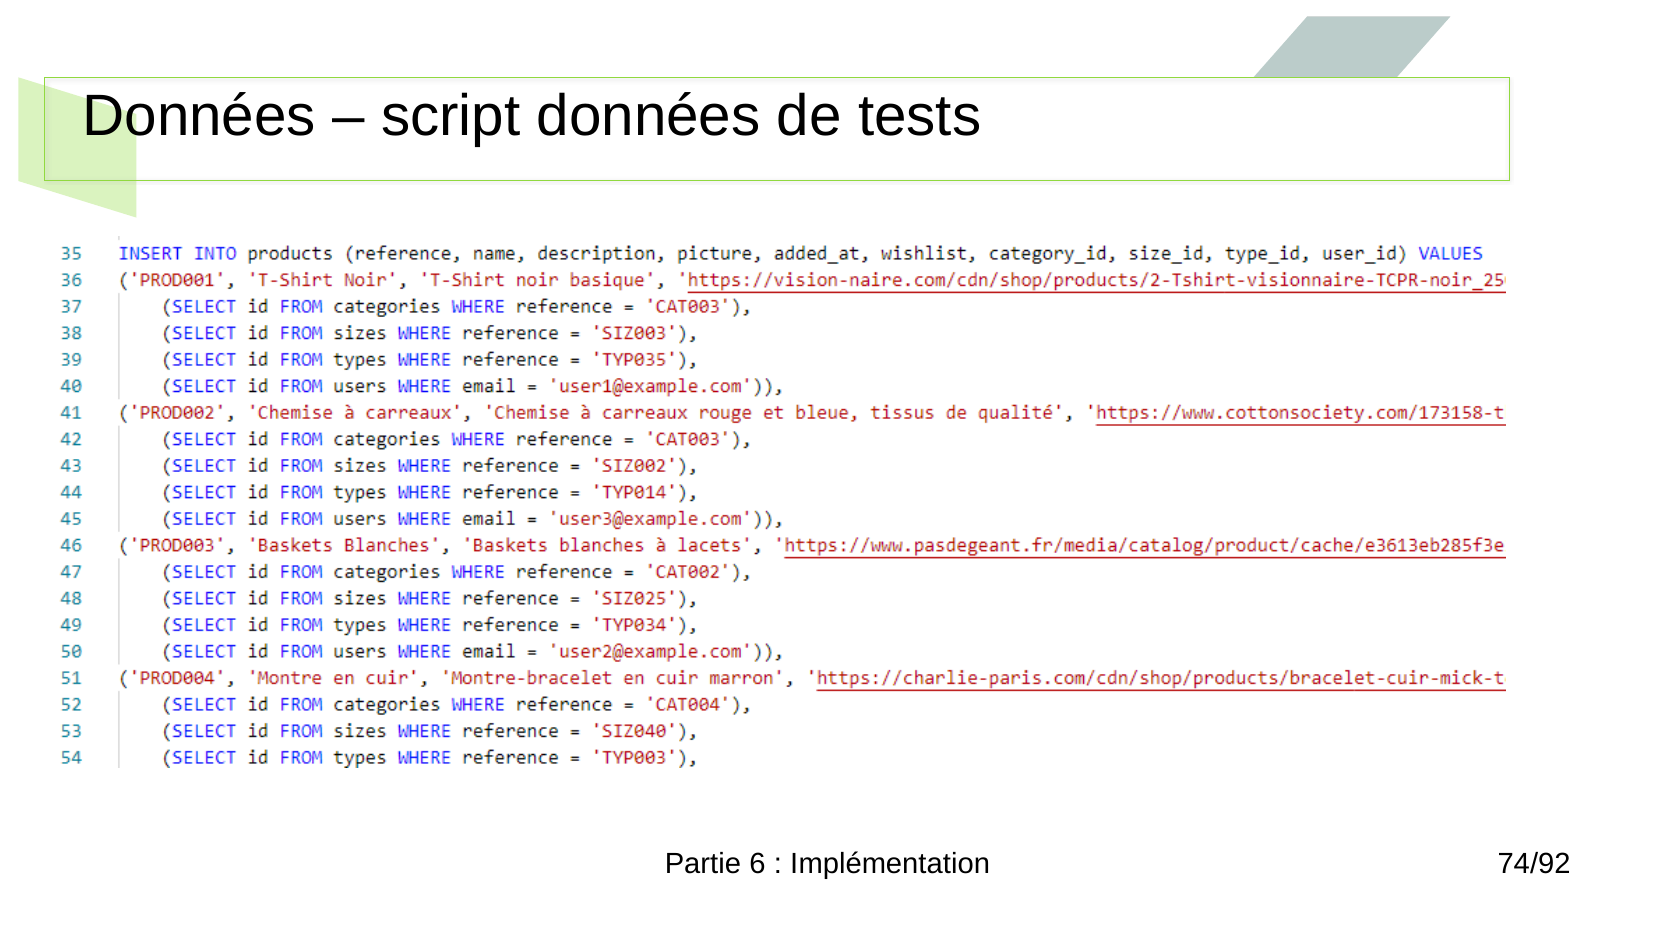

# Données – script données de tests
Partie 6 : Implémentation
74